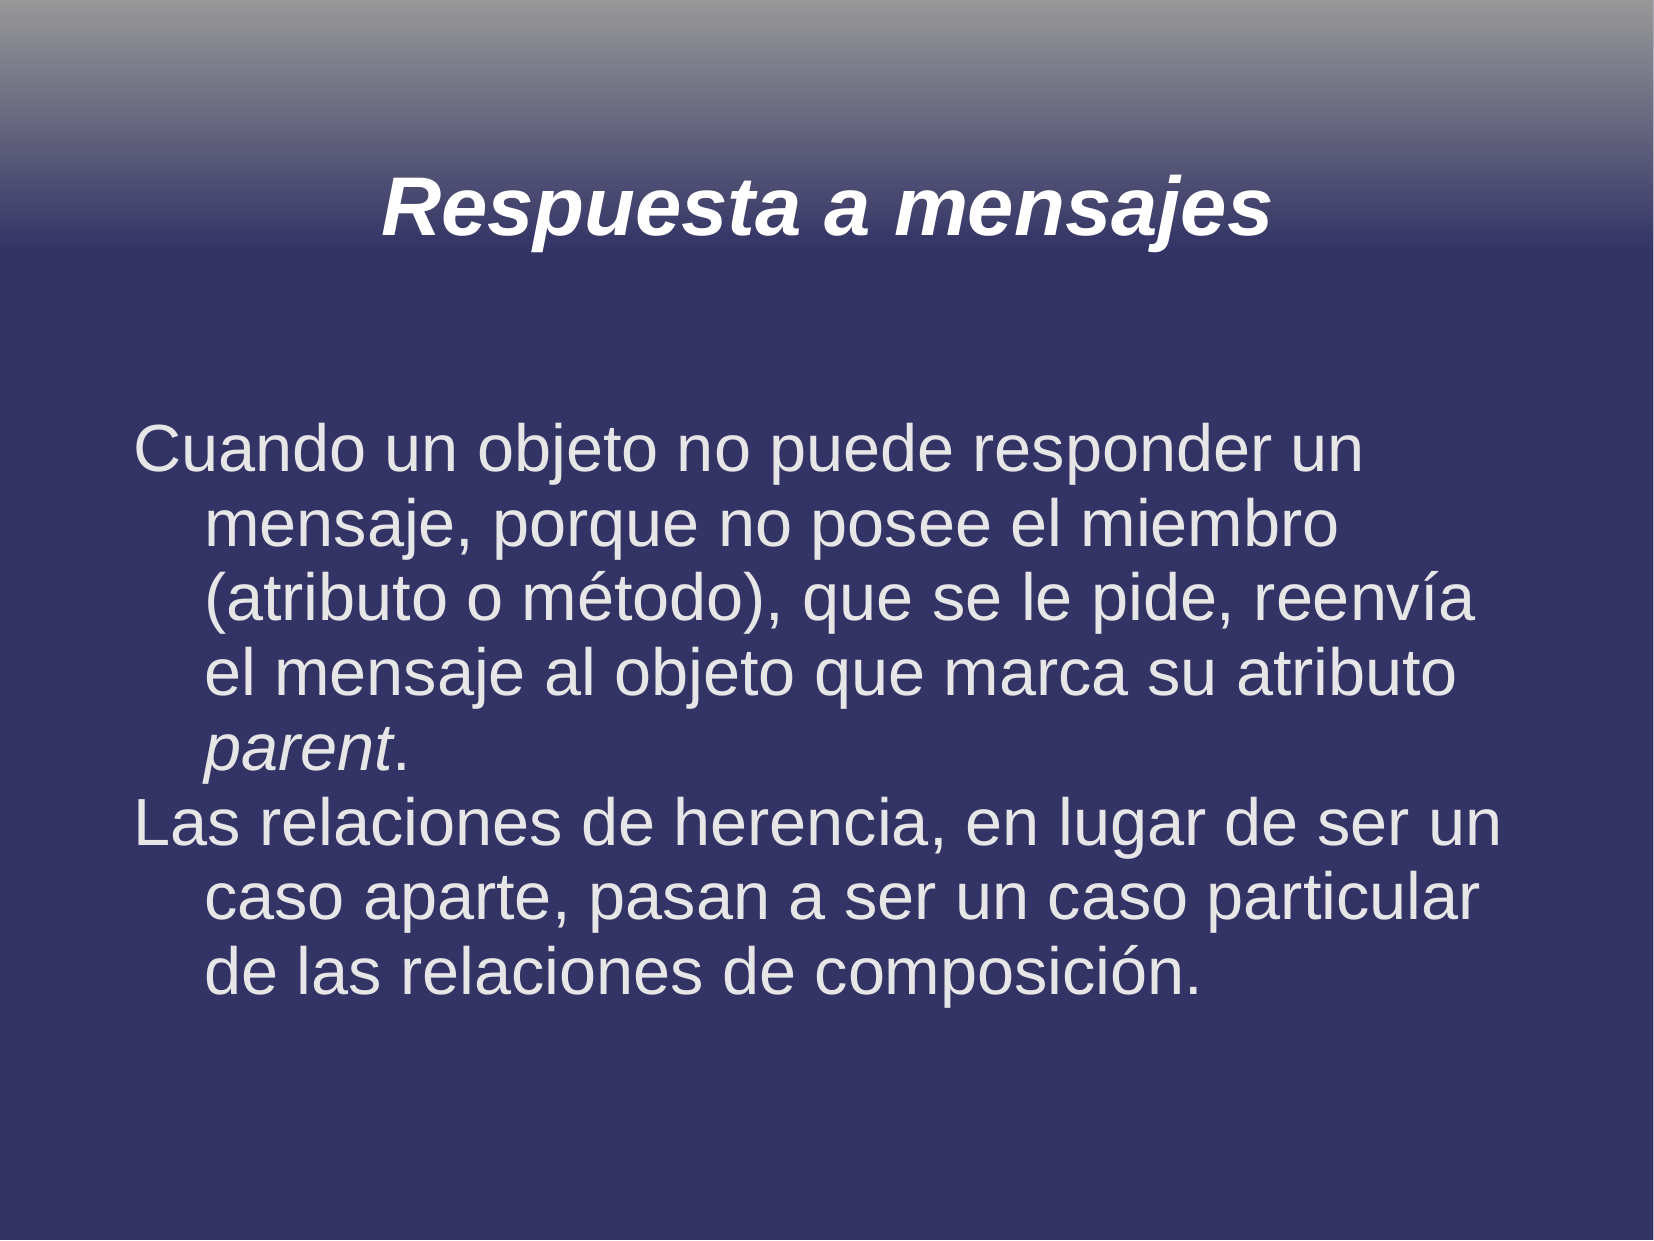

# Respuesta a mensajes
Cuando un objeto no puede responder un mensaje, porque no posee el miembro (atributo o método), que se le pide, reenvía el mensaje al objeto que marca su atributo parent.
Las relaciones de herencia, en lugar de ser un caso aparte, pasan a ser un caso particular de las relaciones de composición.